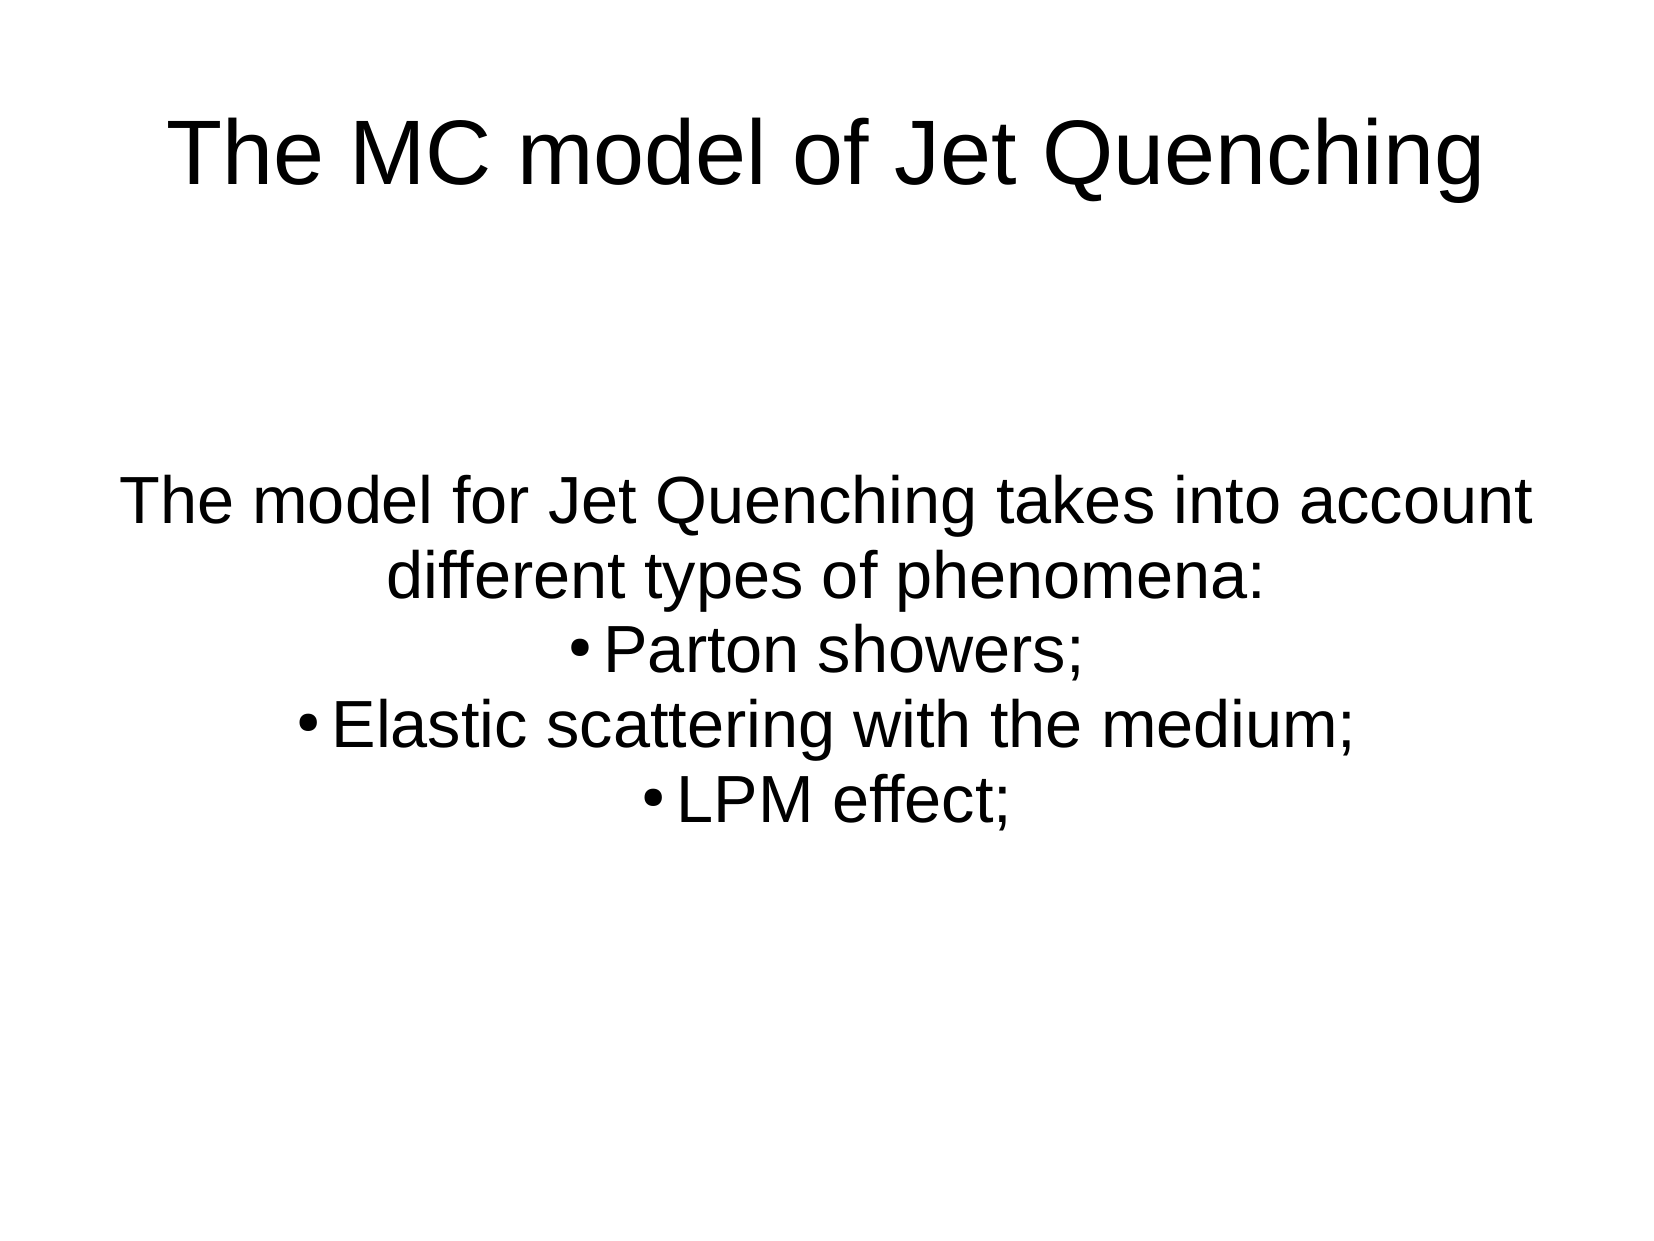

# The MC model of Jet Quenching
The model for Jet Quenching takes into account different types of phenomena:
Parton showers;
Elastic scattering with the medium;
LPM effect;